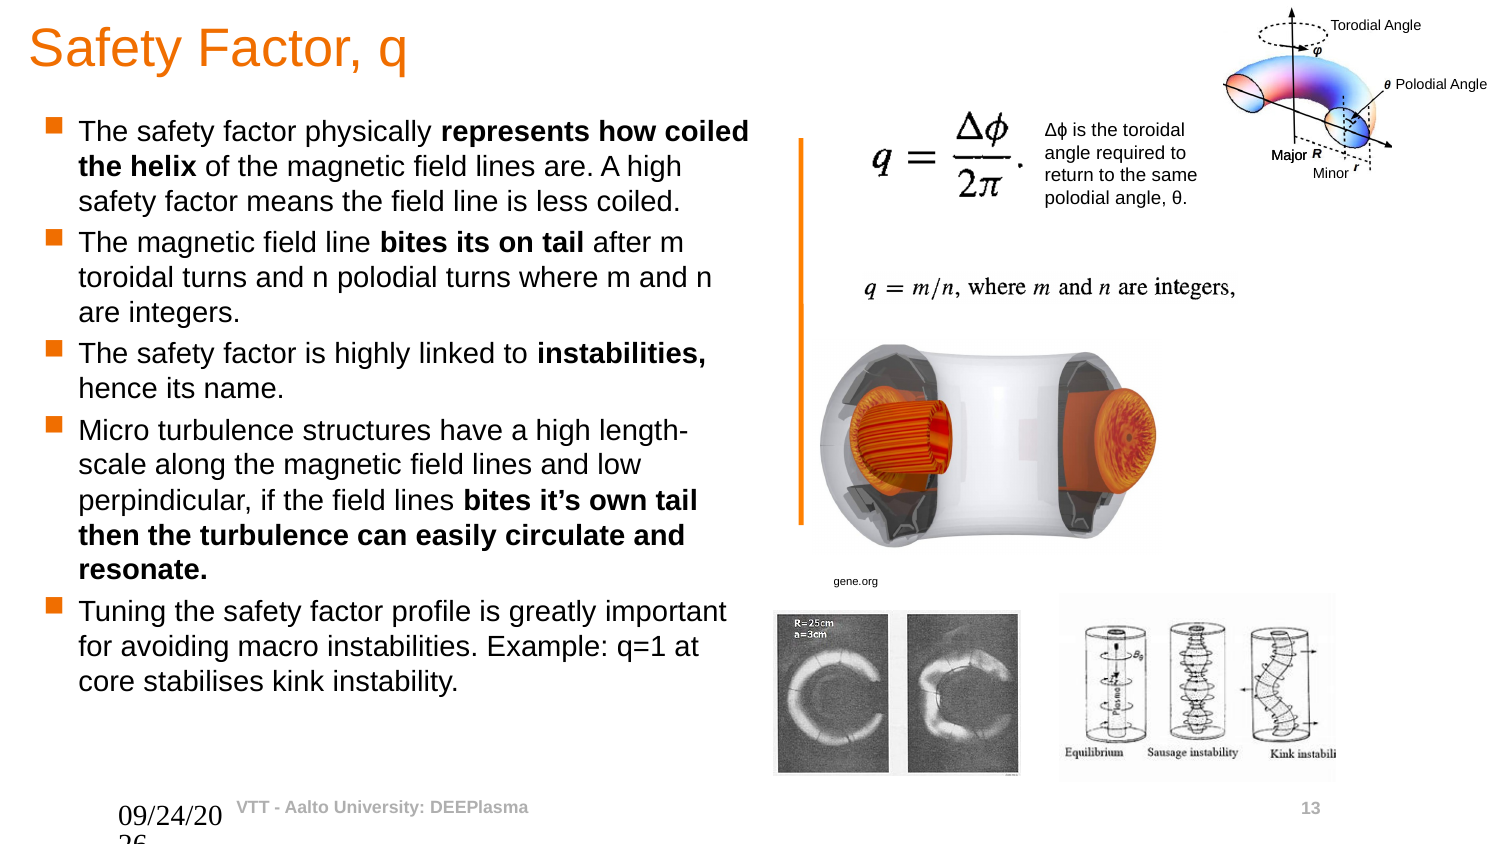

Torodial Angle
Polodial Angle
Major
Major
Minor
Safety Factor, q
Δɸ is the toroidal angle required to return to the same polodial angle, θ.
# The safety factor physically represents how coiled the helix of the magnetic field lines are. A high safety factor means the field line is less coiled.
The magnetic field line bites its on tail after m toroidal turns and n polodial turns where m and n are integers.
The safety factor is highly linked to instabilities, hence its name.
Micro turbulence structures have a high length-scale along the magnetic field lines and low perpindicular, if the field lines bites it’s own tail then the turbulence can easily circulate and resonate.
Tuning the safety factor profile is greatly important for avoiding macro instabilities. Example: q=1 at core stabilises kink instability.
gene.org
VTT - Aalto University: DEEPlasma
13